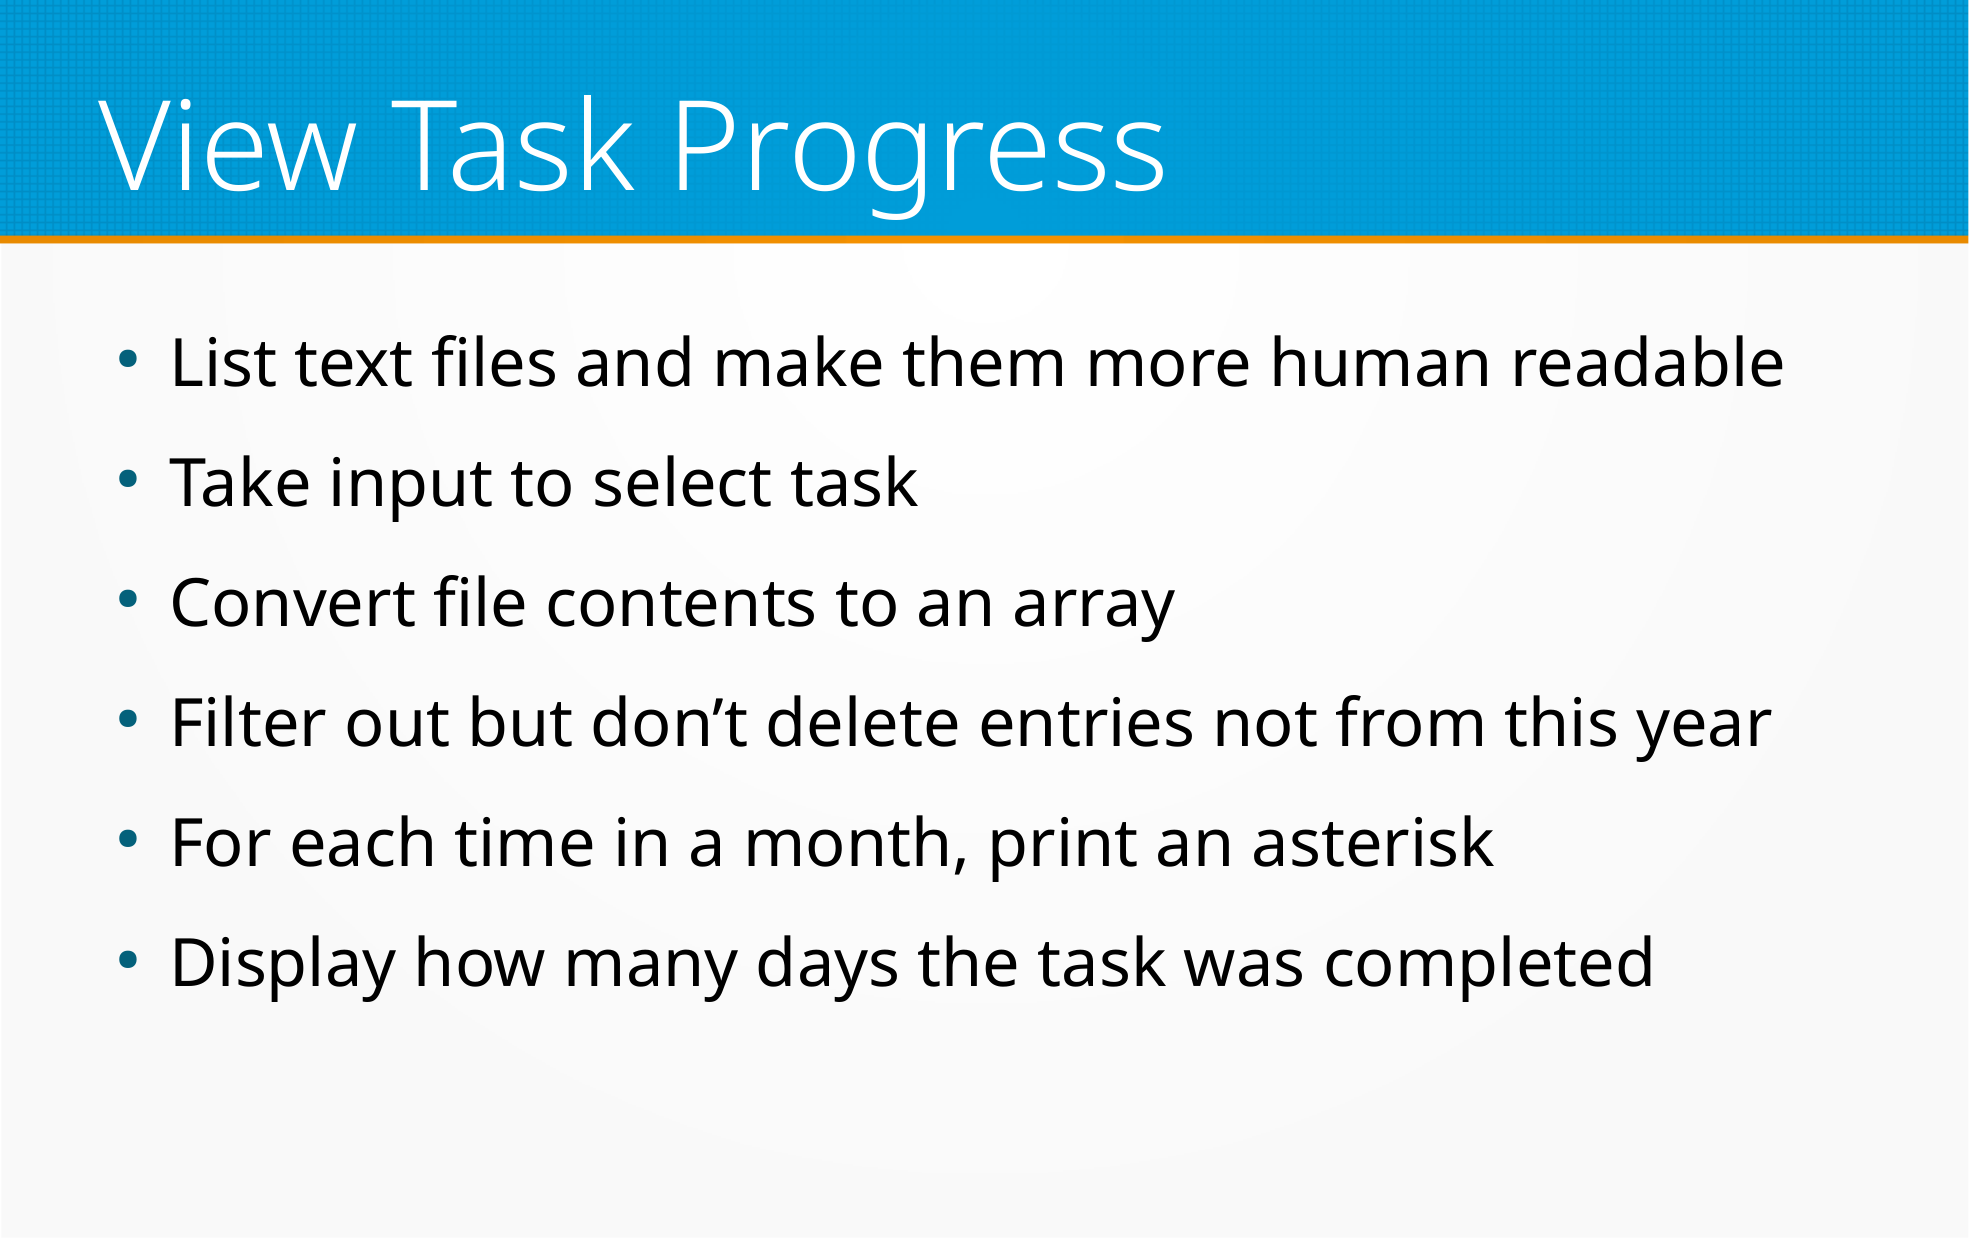

# View Task Progress
List text files and make them more human readable
Take input to select task
Convert file contents to an array
Filter out but don’t delete entries not from this year
For each time in a month, print an asterisk
Display how many days the task was completed